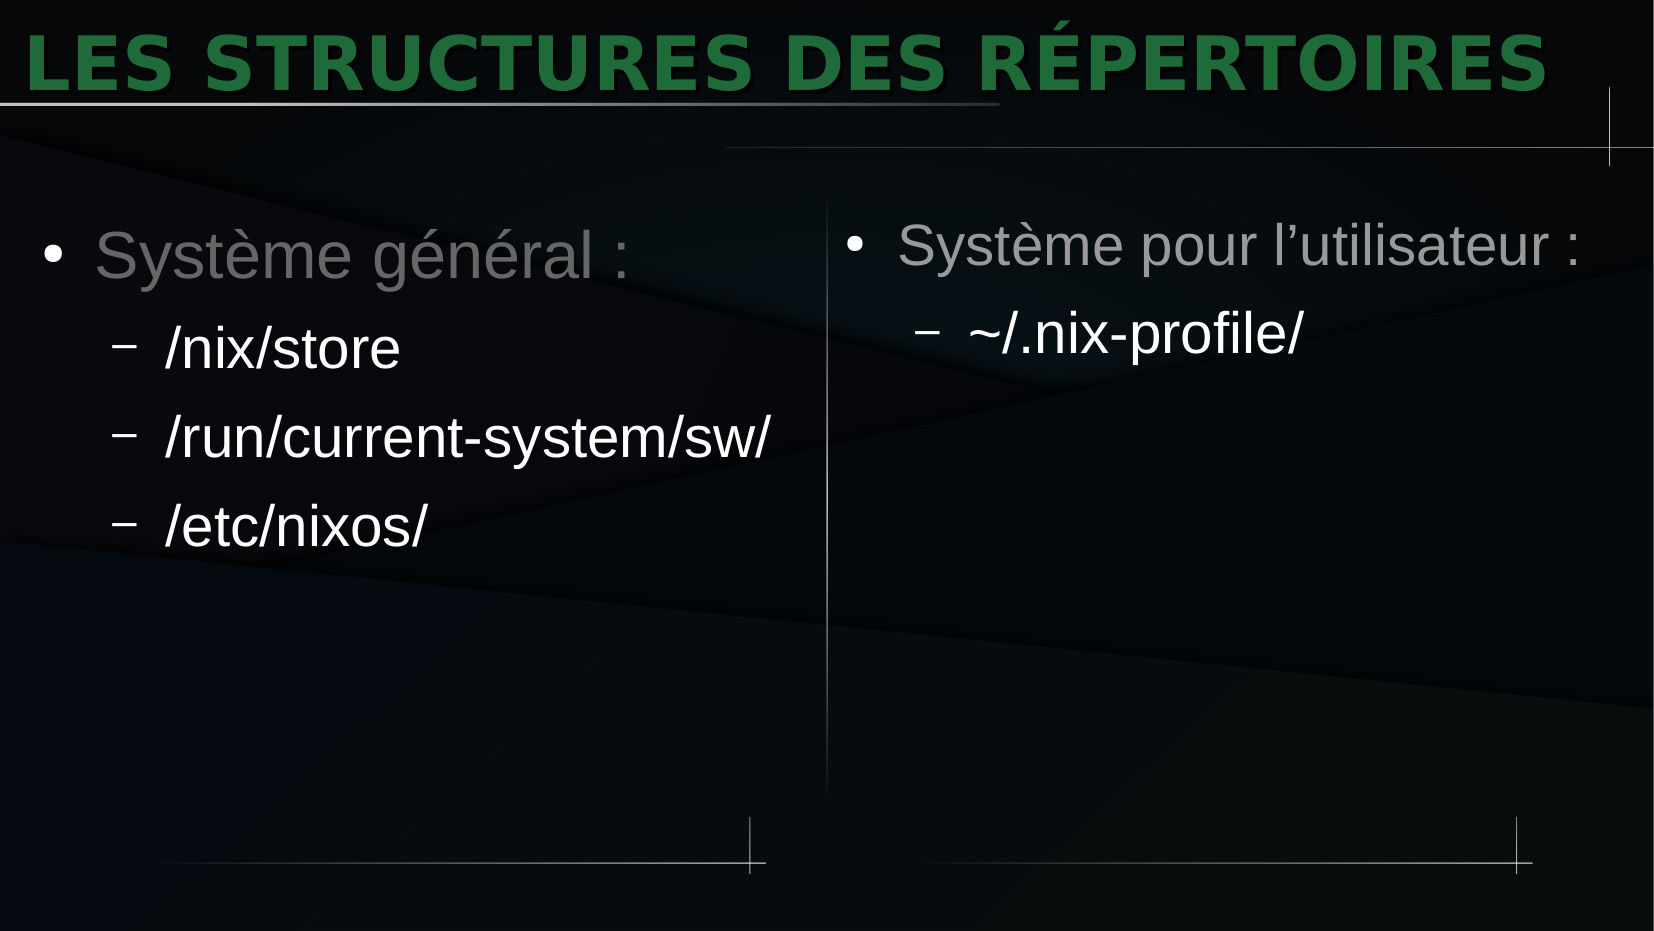

# Les structures des répertoires
Système pour l’utilisateur :
~/.nix-profile/
Système général :
/nix/store
/run/current-system/sw/
/etc/nixos/